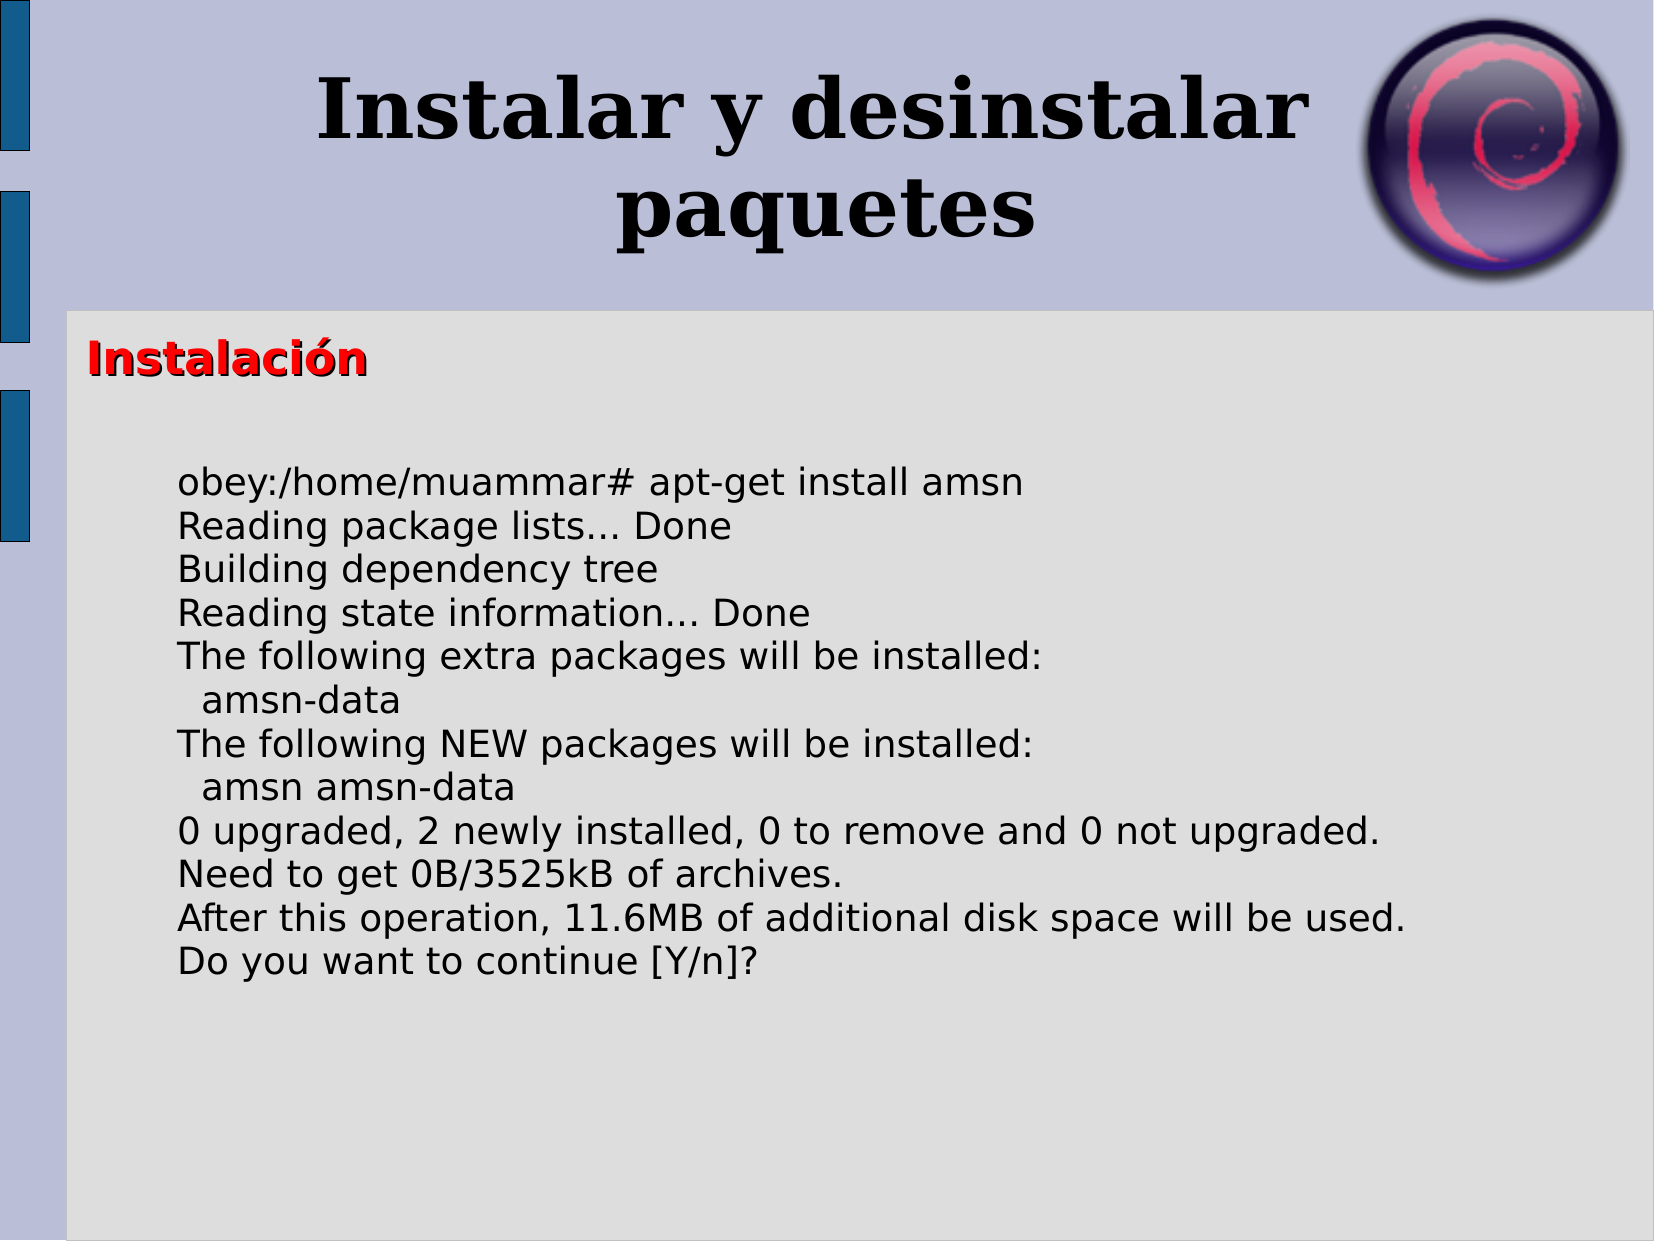

Instalar y desinstalar
paquetes
Instalación
obey:/home/muammar# apt-get install amsn
Reading package lists... Done
Building dependency tree
Reading state information... Done
The following extra packages will be installed:
 amsn-data
The following NEW packages will be installed:
 amsn amsn-data
0 upgraded, 2 newly installed, 0 to remove and 0 not upgraded.
Need to get 0B/3525kB of archives.
After this operation, 11.6MB of additional disk space will be used.
Do you want to continue [Y/n]?